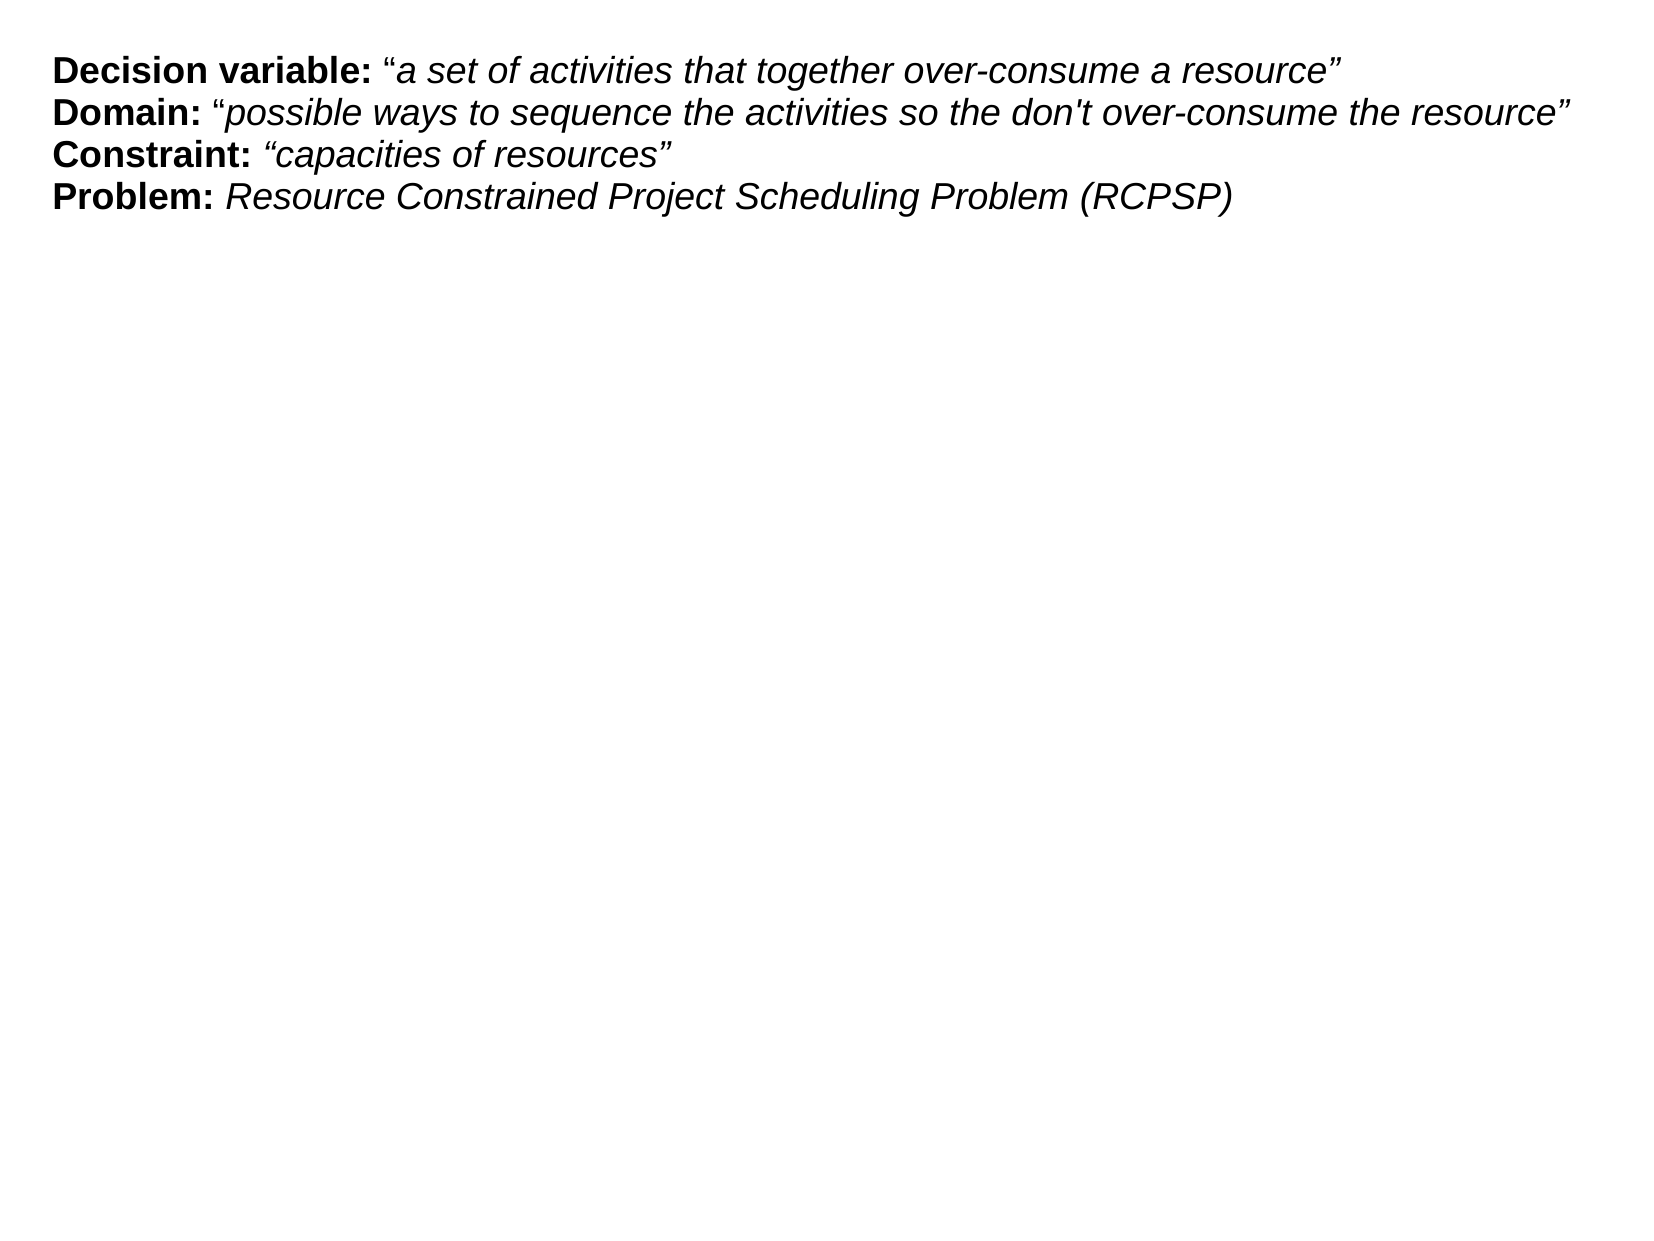

Decision variable: “a set of activities that together over-consume a resource”
Domain: “possible ways to sequence the activities so the don't over-consume the resource”
Constraint: “capacities of resources”
Problem: Resource Constrained Project Scheduling Problem (RCPSP)